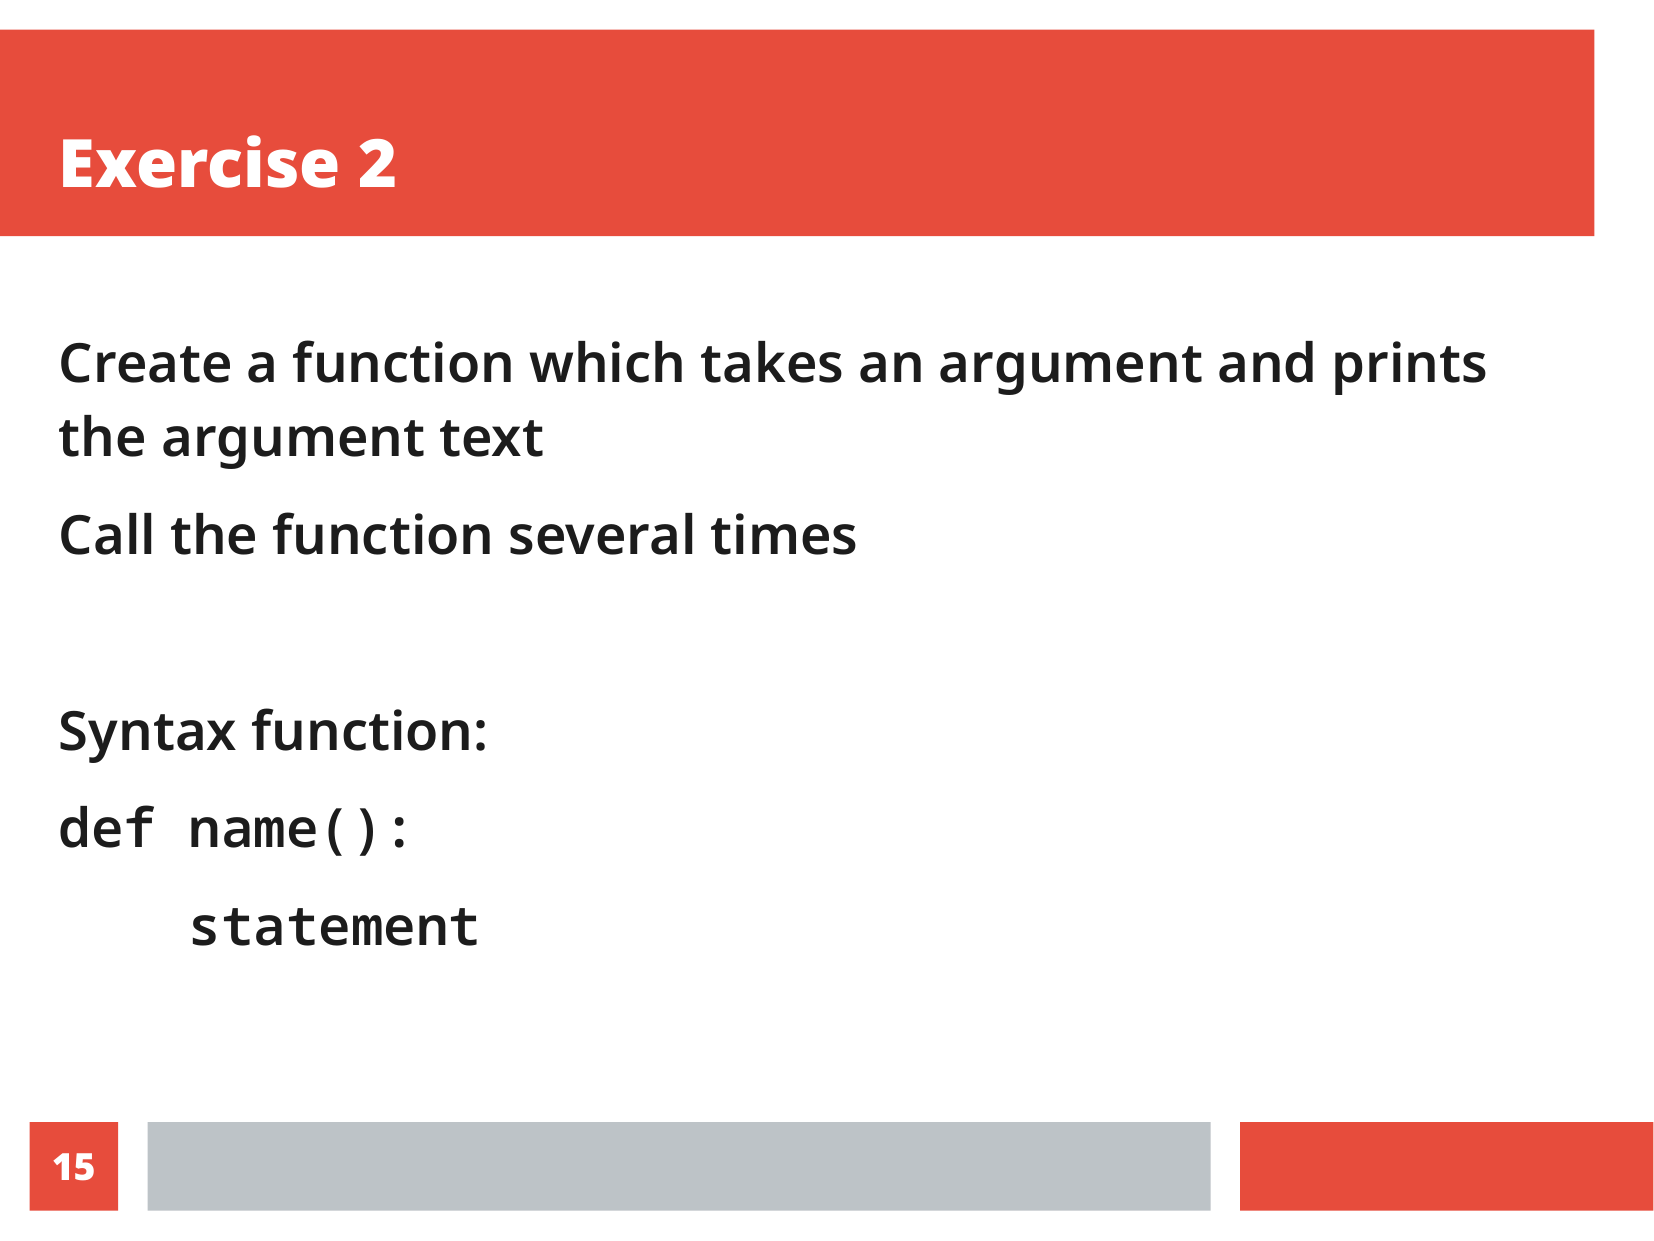

# Exercise 2
Create a function which takes an argument and prints the argument text
Call the function several times
Syntax function:
def name():
 statement
15